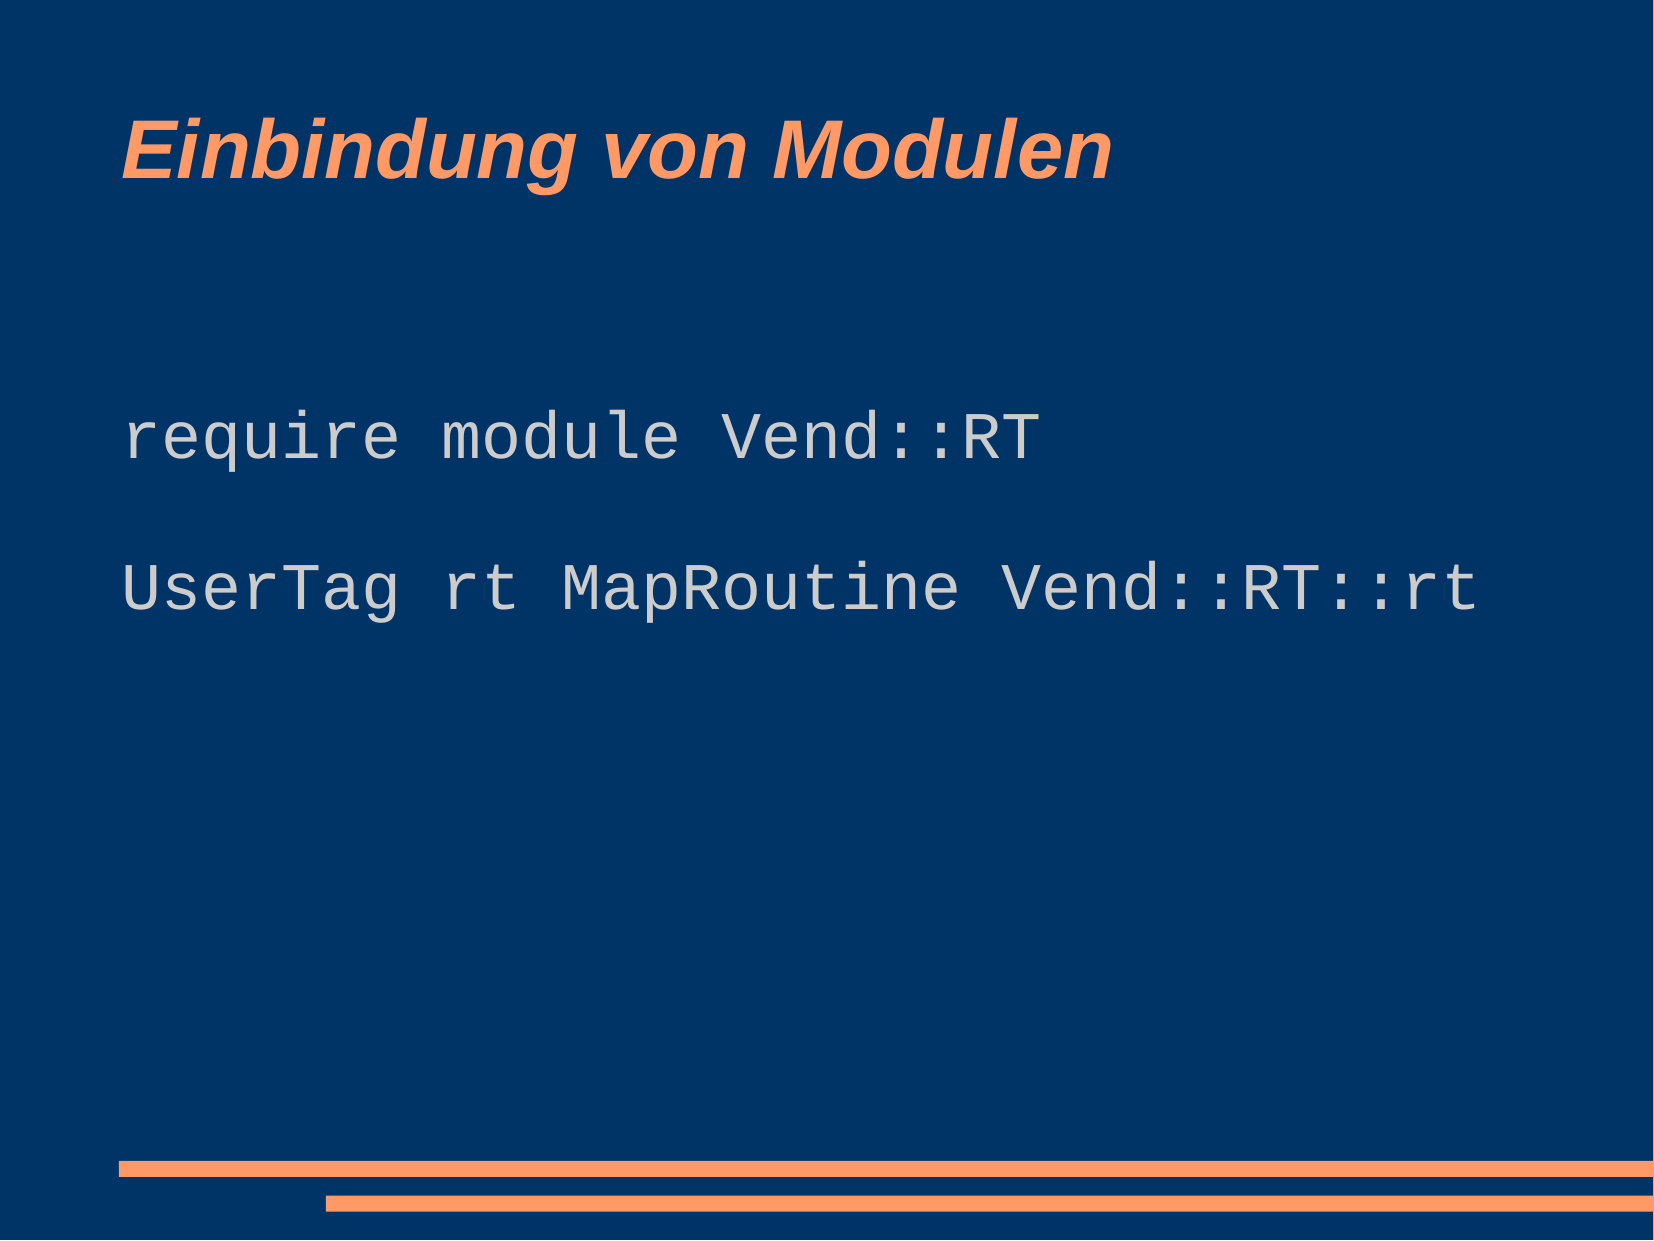

# Einbindung von Modulen
require module Vend::RT
UserTag rt MapRoutine Vend::RT::rt